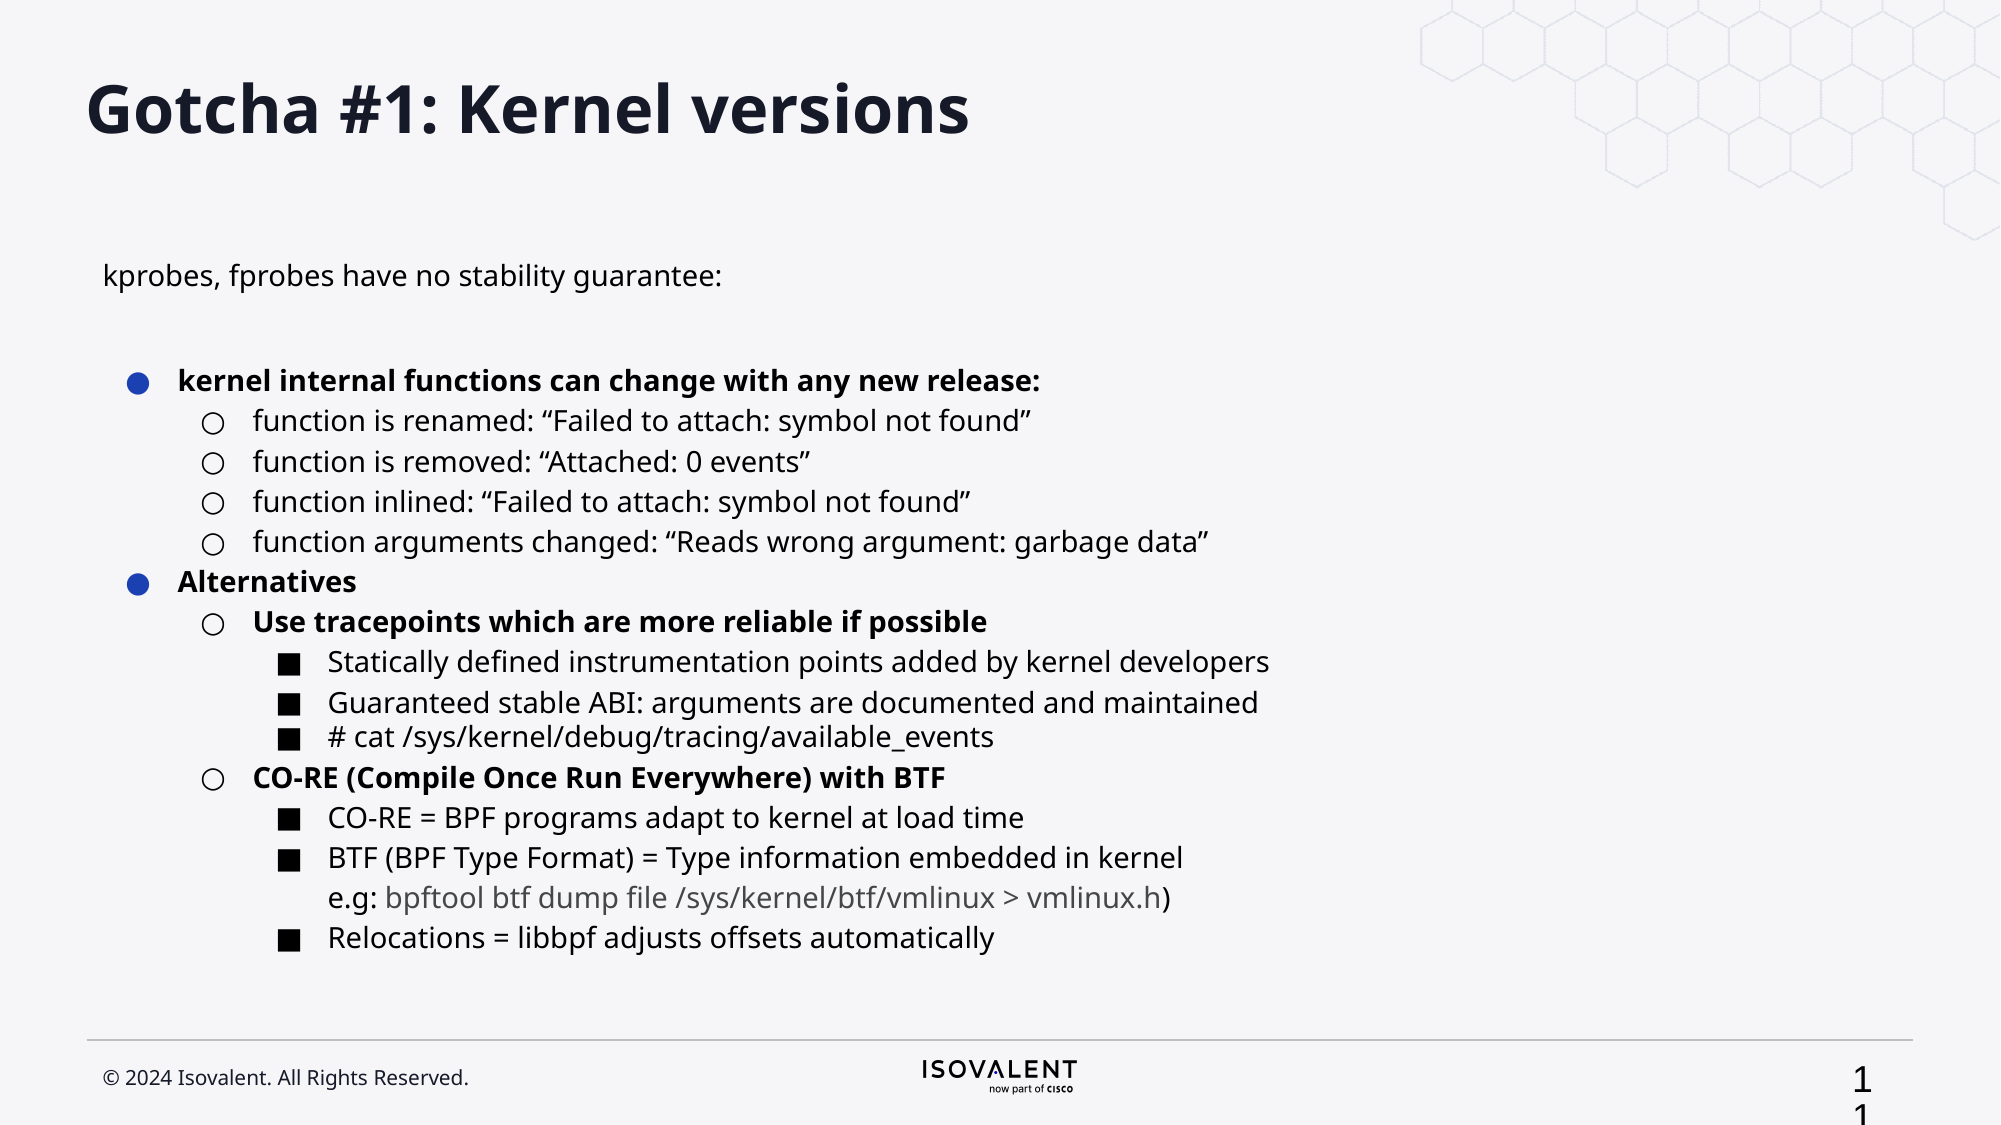

# Gotcha #1: Kernel versions
kprobes, fprobes have no stability guarantee:
kernel internal functions can change with any new release:
function is renamed: “Failed to attach: symbol not found”
function is removed: “Attached: 0 events”
function inlined: “Failed to attach: symbol not found”
function arguments changed: “Reads wrong argument: garbage data”
Alternatives
Use tracepoints which are more reliable if possible
Statically defined instrumentation points added by kernel developers
Guaranteed stable ABI: arguments are documented and maintained
# cat /sys/kernel/debug/tracing/available_events
CO-RE (Compile Once Run Everywhere) with BTF
CO-RE = BPF programs adapt to kernel at load time
BTF (BPF Type Format) = Type information embedded in kernel
e.g: bpftool btf dump file /sys/kernel/btf/vmlinux > vmlinux.h)
Relocations = libbpf adjusts offsets automatically